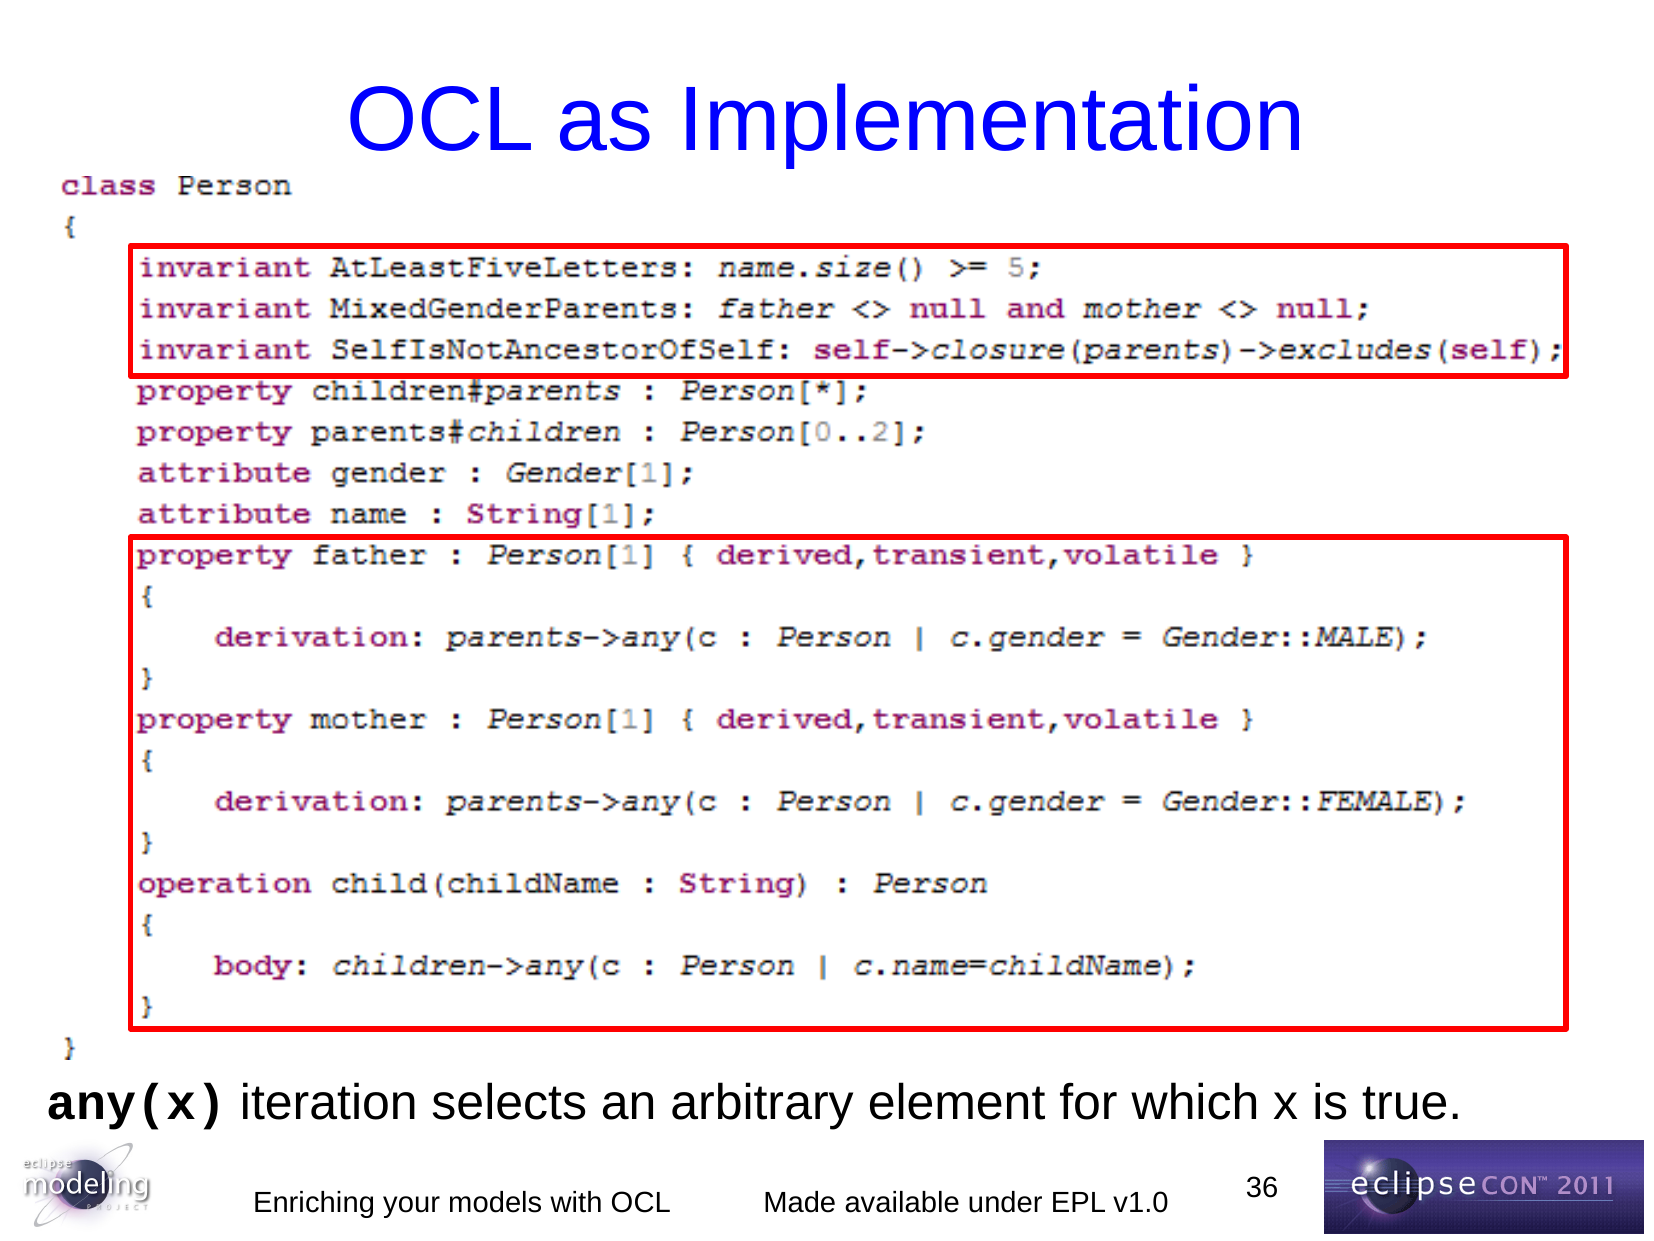

# OCL as Implementation
any(x) iteration selects an arbitrary element for which x is true.
36
Enriching your models with OCL